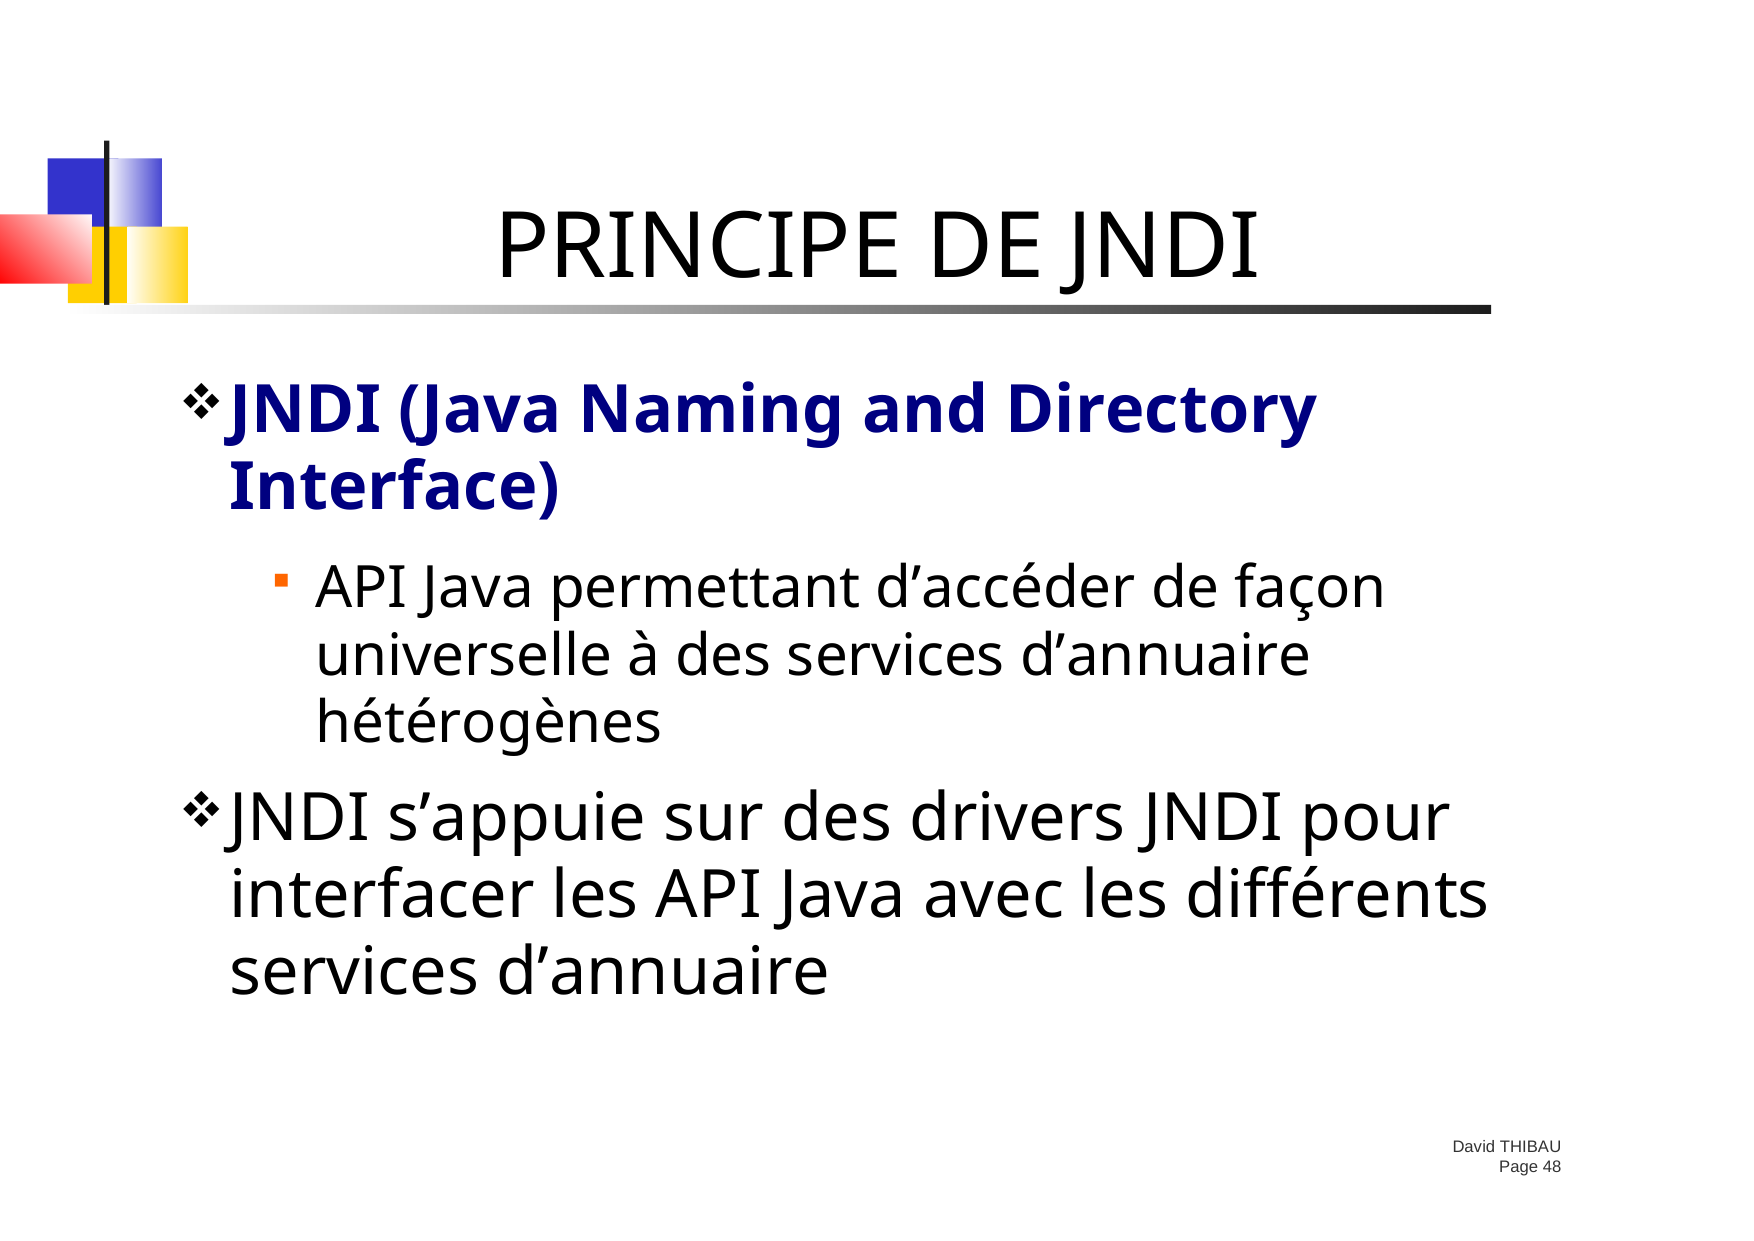

# PRINCIPE DE JNDI
JNDI (Java Naming and Directory Interface)
API Java permettant d’accéder de façon universelle à des services d’annuaire hétérogènes
JNDI s’appuie sur des drivers JNDI pour interfacer les API Java avec les différents services d’annuaire